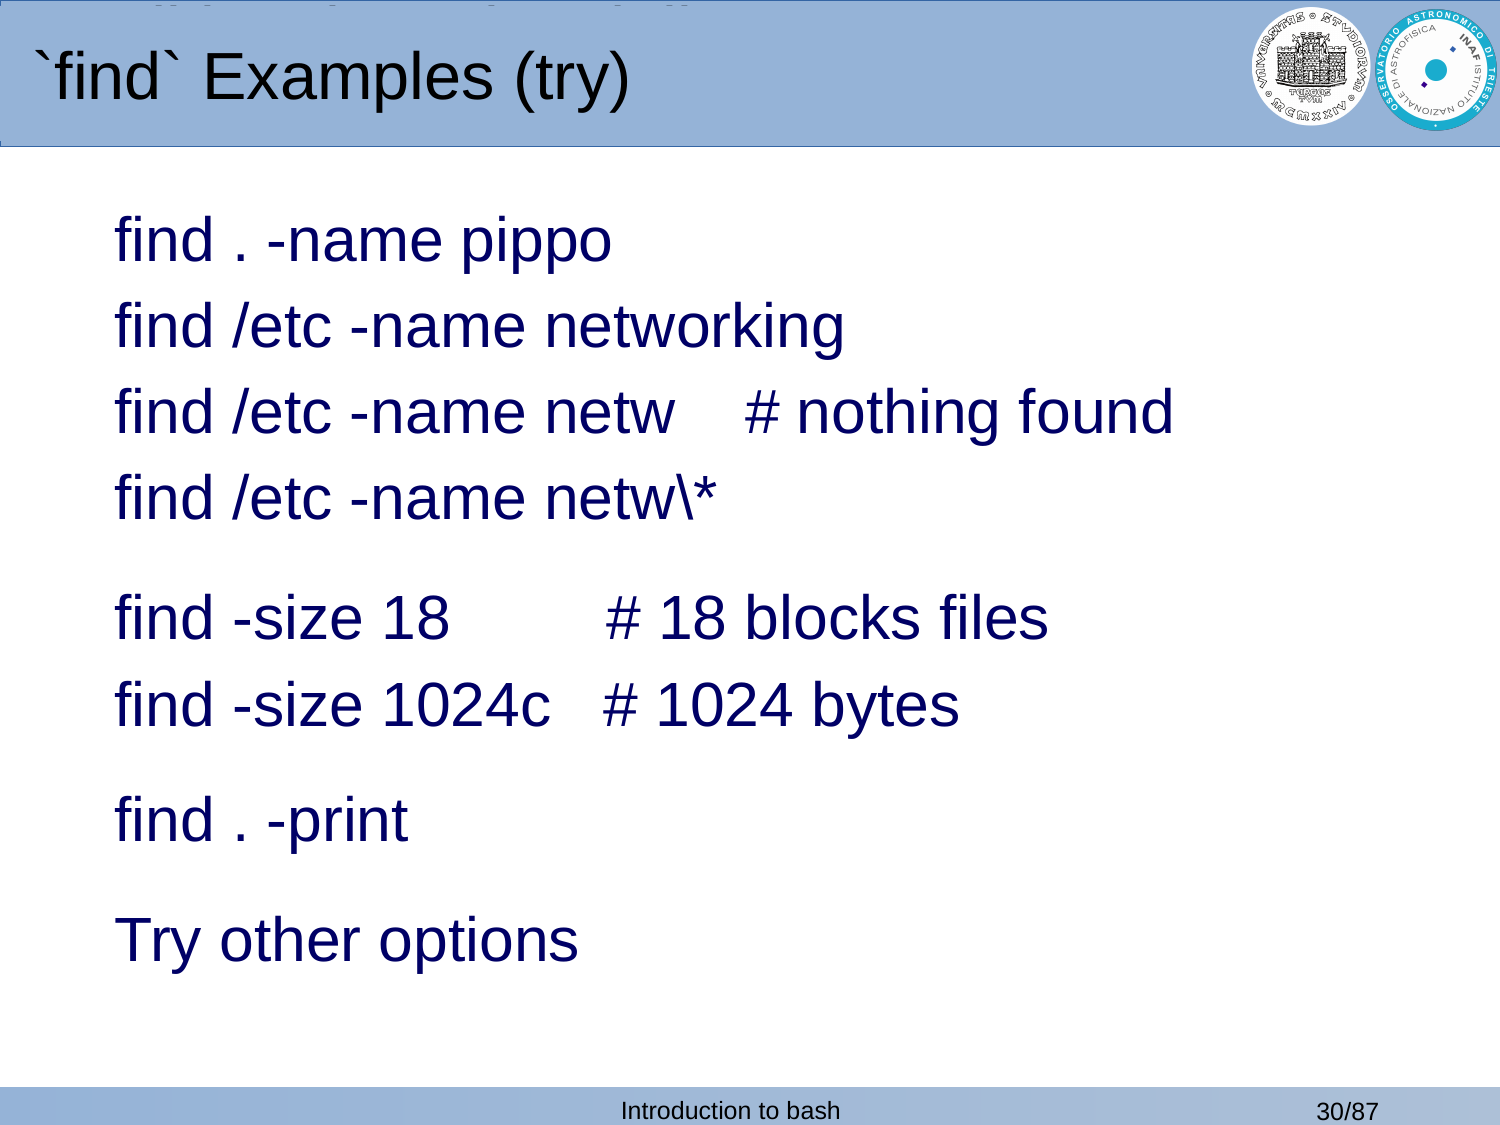

# Traditional service delivery
`find` Examples (try)
find . -name pippo
find /etc -name networking
find /etc -name netw # nothing found
find /etc -name netw\*
find -size 18 # 18 blocks files
find -size 1024c # 1024 bytes
find . -print
Try other options